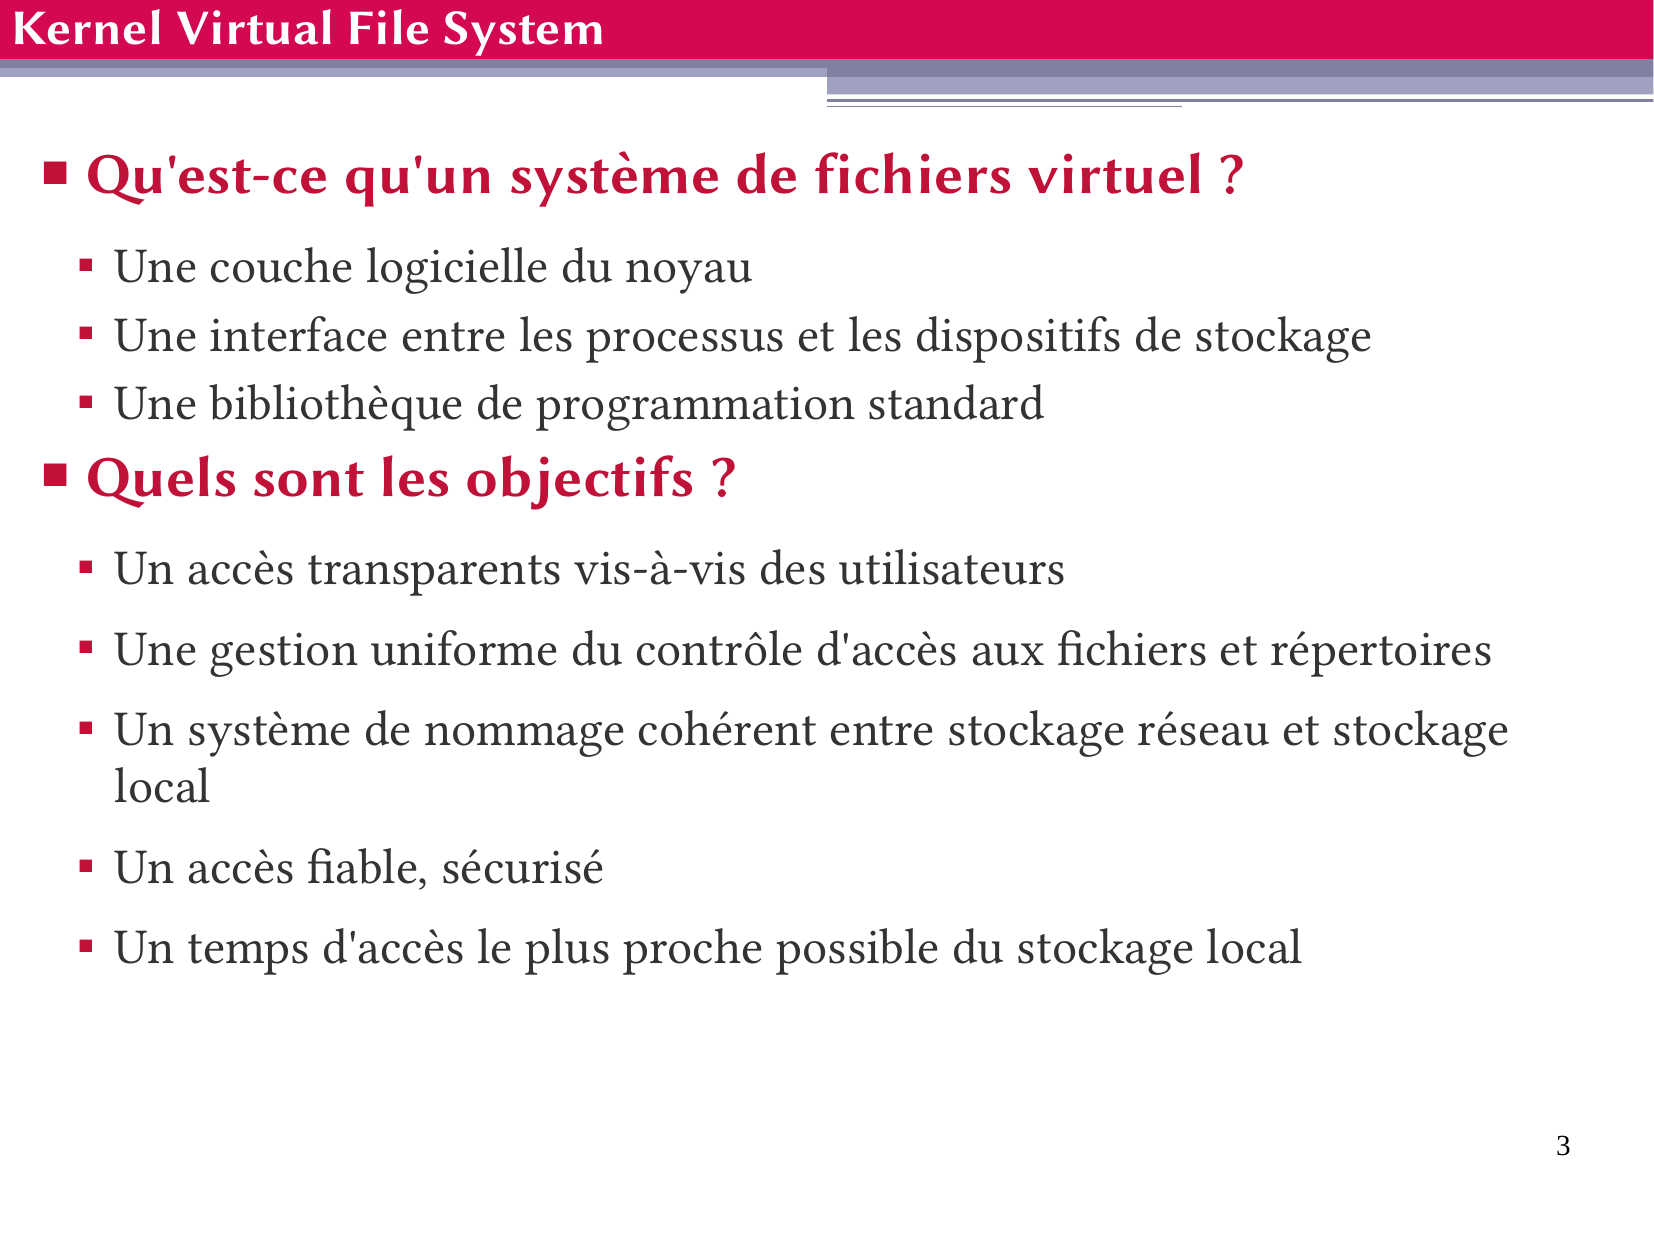

# Kernel Virtual File System
Qu'est-ce qu'un système de fichiers virtuel ?
Une couche logicielle du noyau
Une interface entre les processus et les dispositifs de stockage
Une bibliothèque de programmation standard
Quels sont les objectifs ?
Un accès transparents vis-à-vis des utilisateurs
Une gestion uniforme du contrôle d'accès aux fichiers et répertoires
Un système de nommage cohérent entre stockage réseau et stockage local
Un accès fiable, sécurisé
Un temps d'accès le plus proche possible du stockage local
3